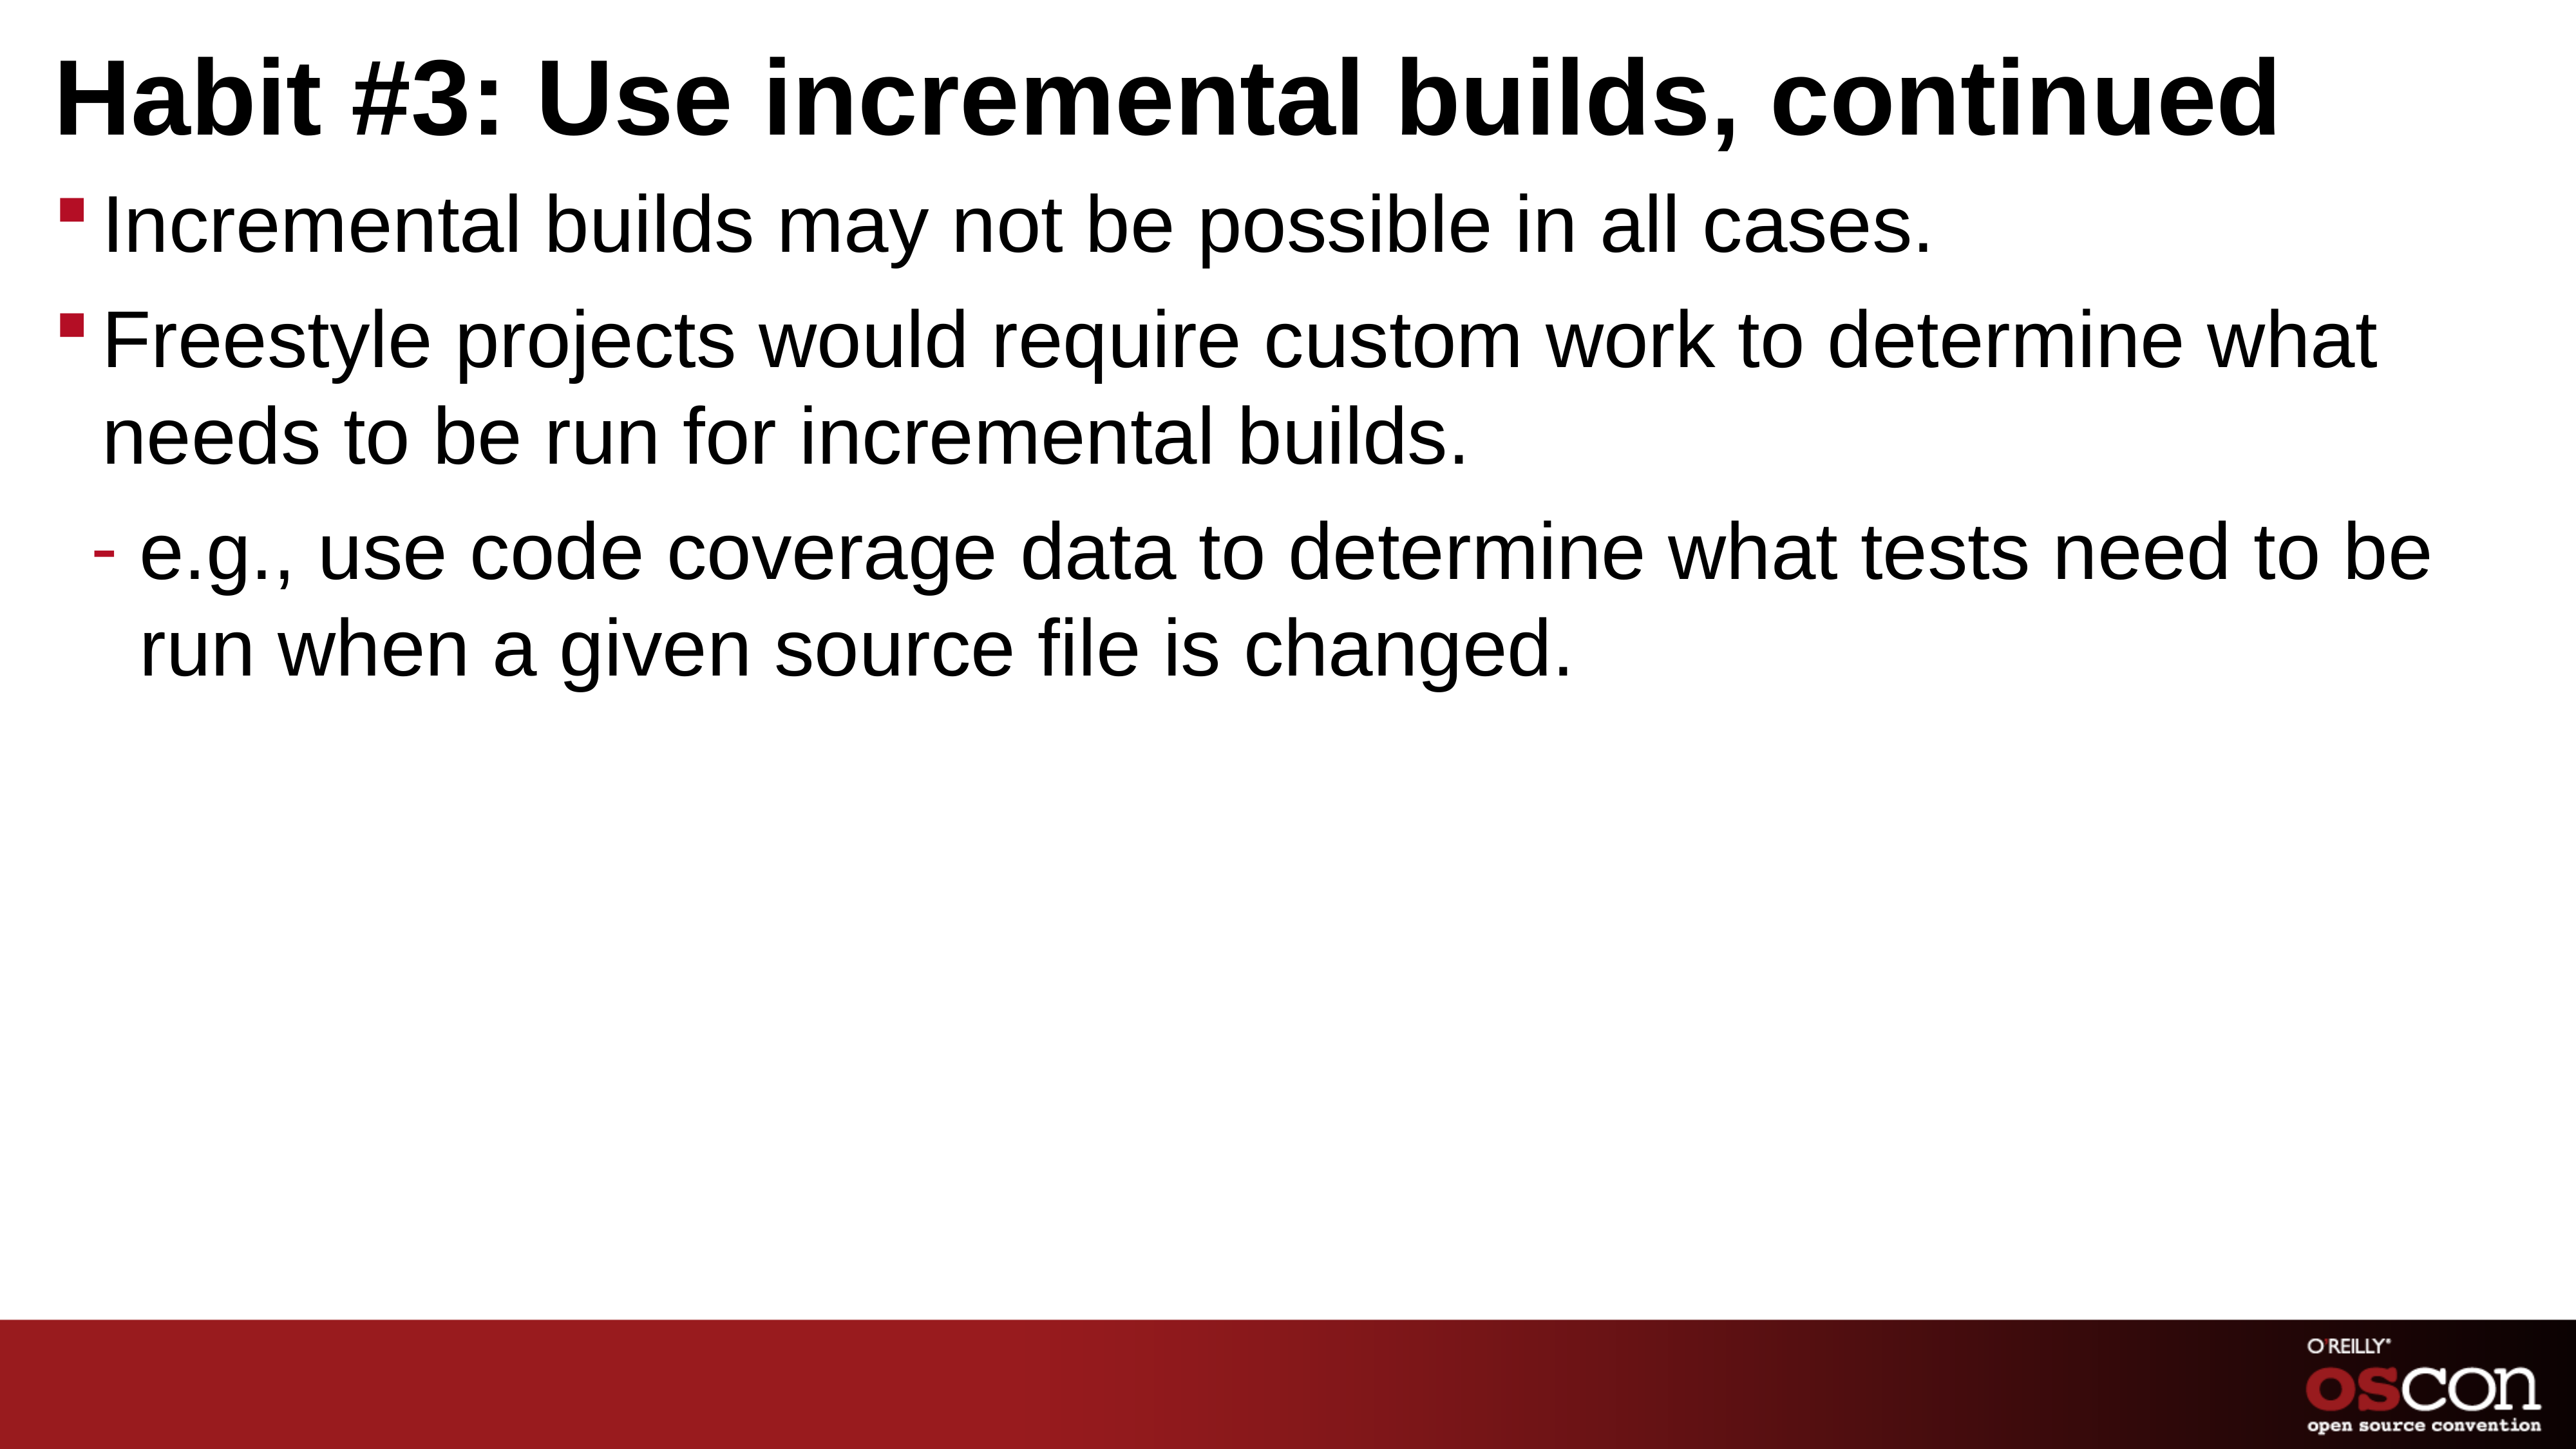

# Habit #3: Use incremental builds, continued
Incremental builds may not be possible in all cases.
Freestyle projects would require custom work to determine what needs to be run for incremental builds.
e.g., use code coverage data to determine what tests need to be run when a given source file is changed.